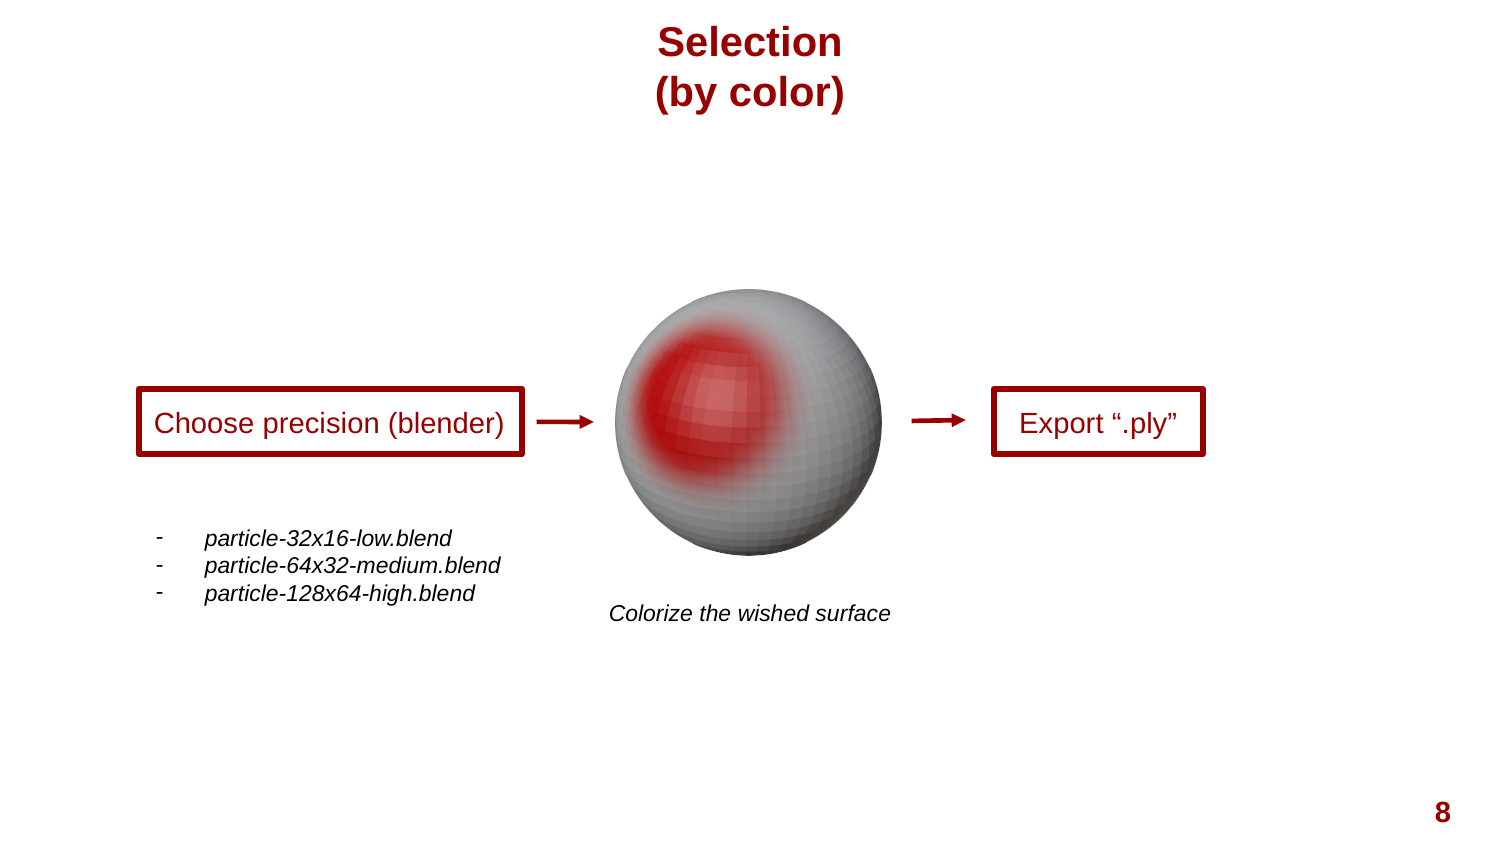

Selection
(by color)
Choose precision (blender)
Export “.ply”
particle-32x16-low.blend
particle-64x32-medium.blend
particle-128x64-high.blend
Colorize the wished surface
8